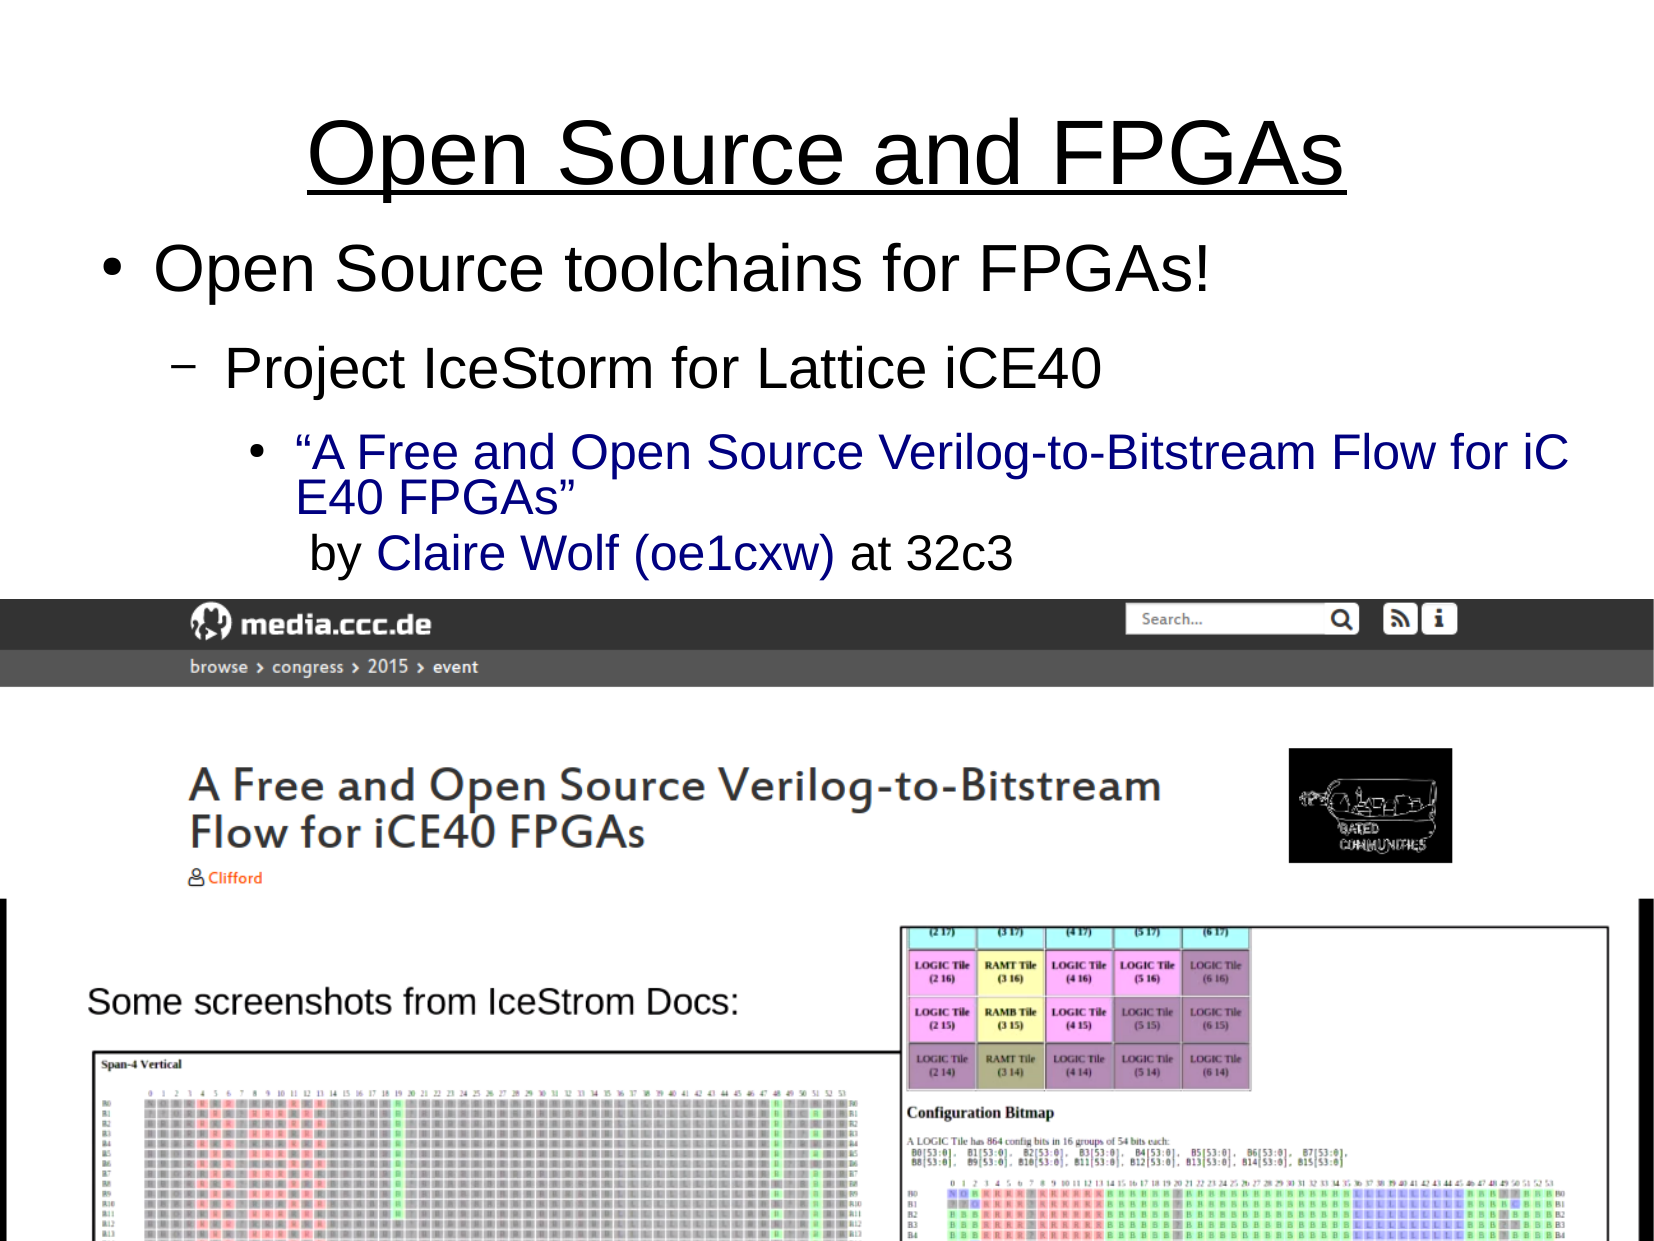

Open Source and FPGAs
# Open Source toolchains for FPGAs!
Project IceStorm for Lattice iCE40
“A Free and Open Source Verilog-to-Bitstream Flow for iCE40 FPGAs” by Claire Wolf (oe1cxw) at 32c3